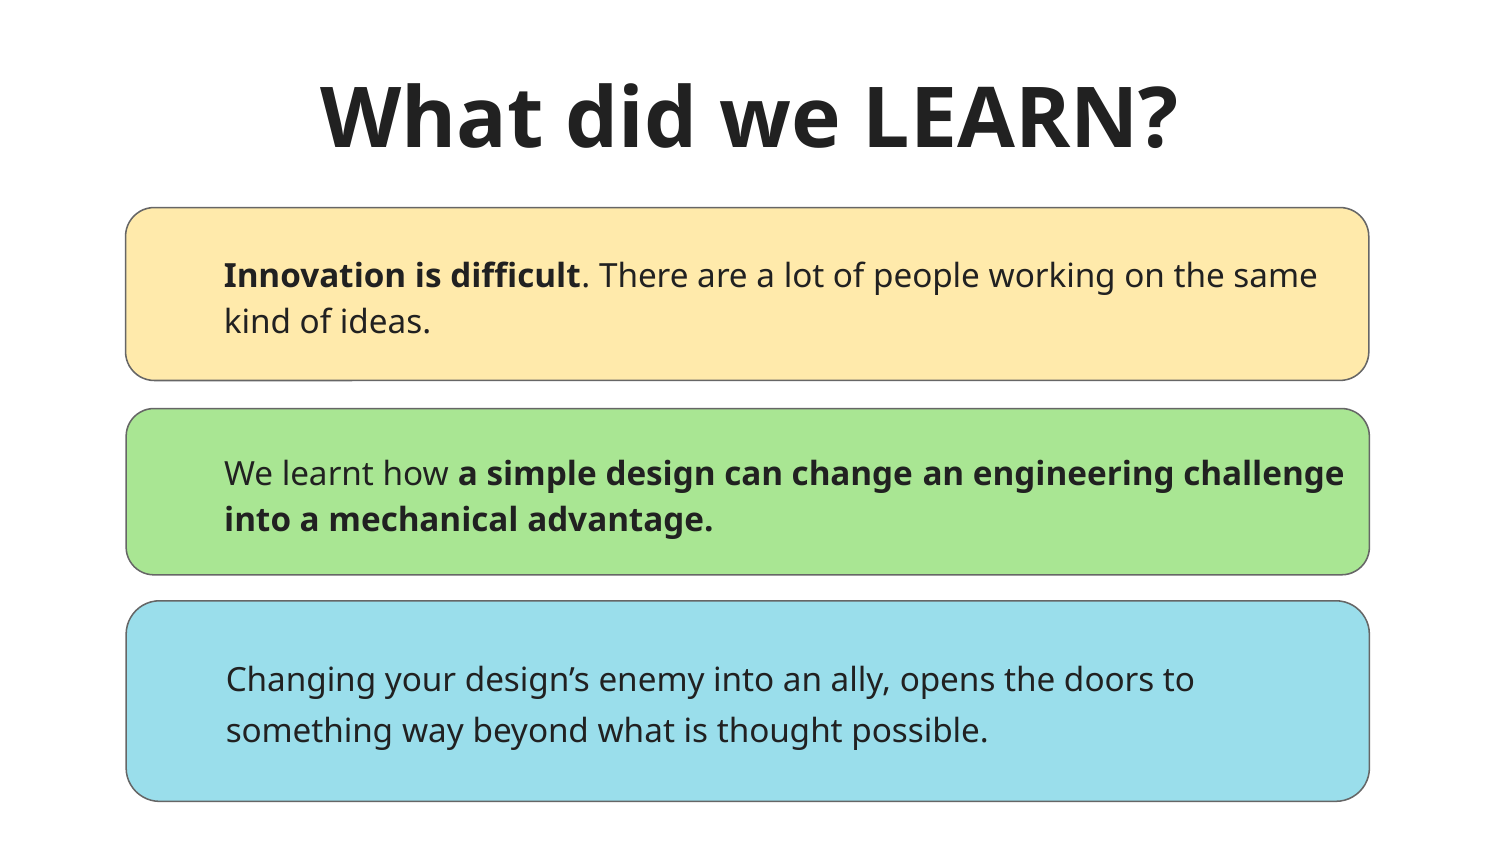

# What did we LEARN?
Innovation is difficult. There are a lot of people working on the same kind of ideas.
We learnt how a simple design can change an engineering challenge into a mechanical advantage.
Changing your design’s enemy into an ally, opens the doors to something way beyond what is thought possible.